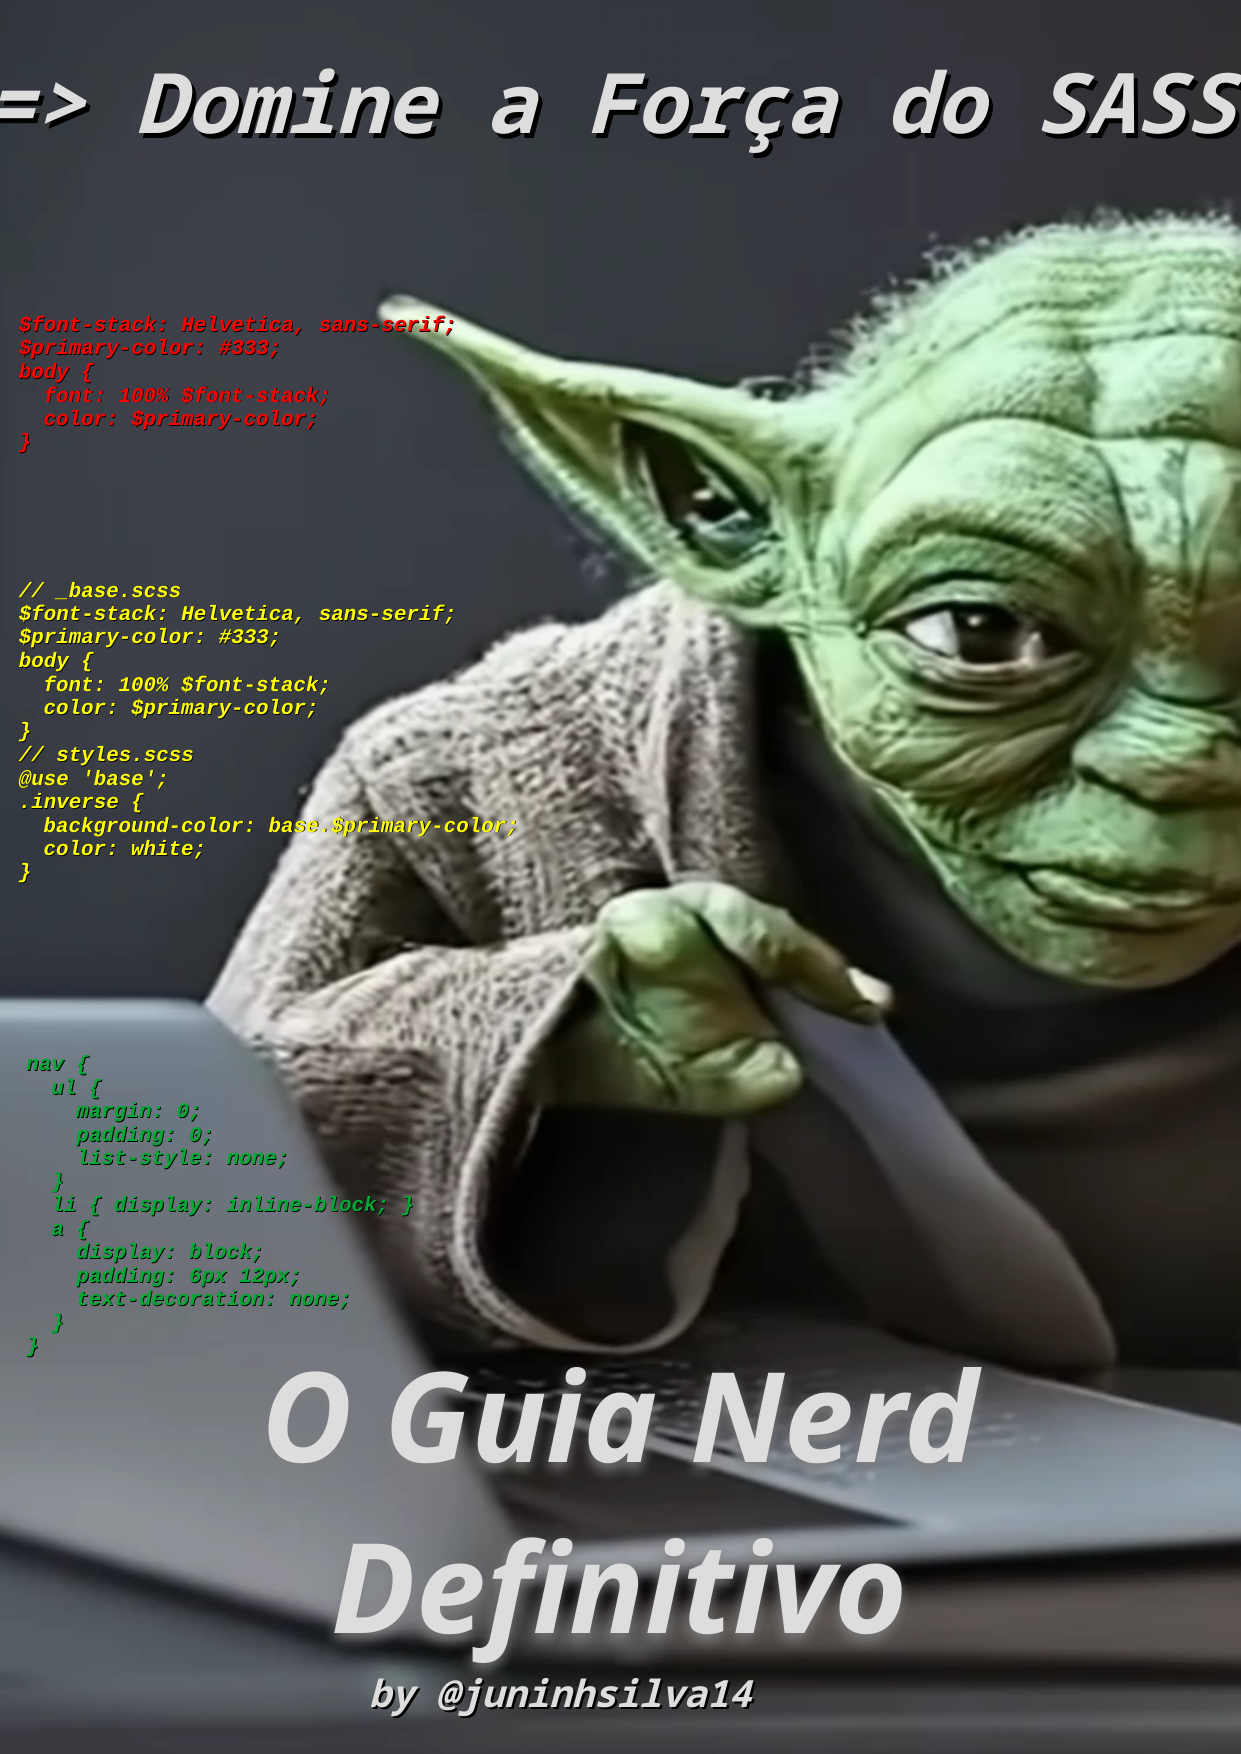

=> Domine a Força do SASS
$font-stack: Helvetica, sans-serif;
$primary-color: #333;
body {
 font: 100% $font-stack;
 color: $primary-color;
}
// _base.scss
$font-stack: Helvetica, sans-serif;
$primary-color: #333;
body {
 font: 100% $font-stack;
 color: $primary-color;
}
// styles.scss
@use 'base';
.inverse {
 background-color: base.$primary-color;
 color: white;
}
nav {
 ul {
 margin: 0;
 padding: 0;
 list-style: none;
 }
 li { display: inline-block; }
 a {
 display: block;
 padding: 6px 12px;
 text-decoration: none;
 }
}
O Guia Nerd Definitivo
by @juninhsilva14